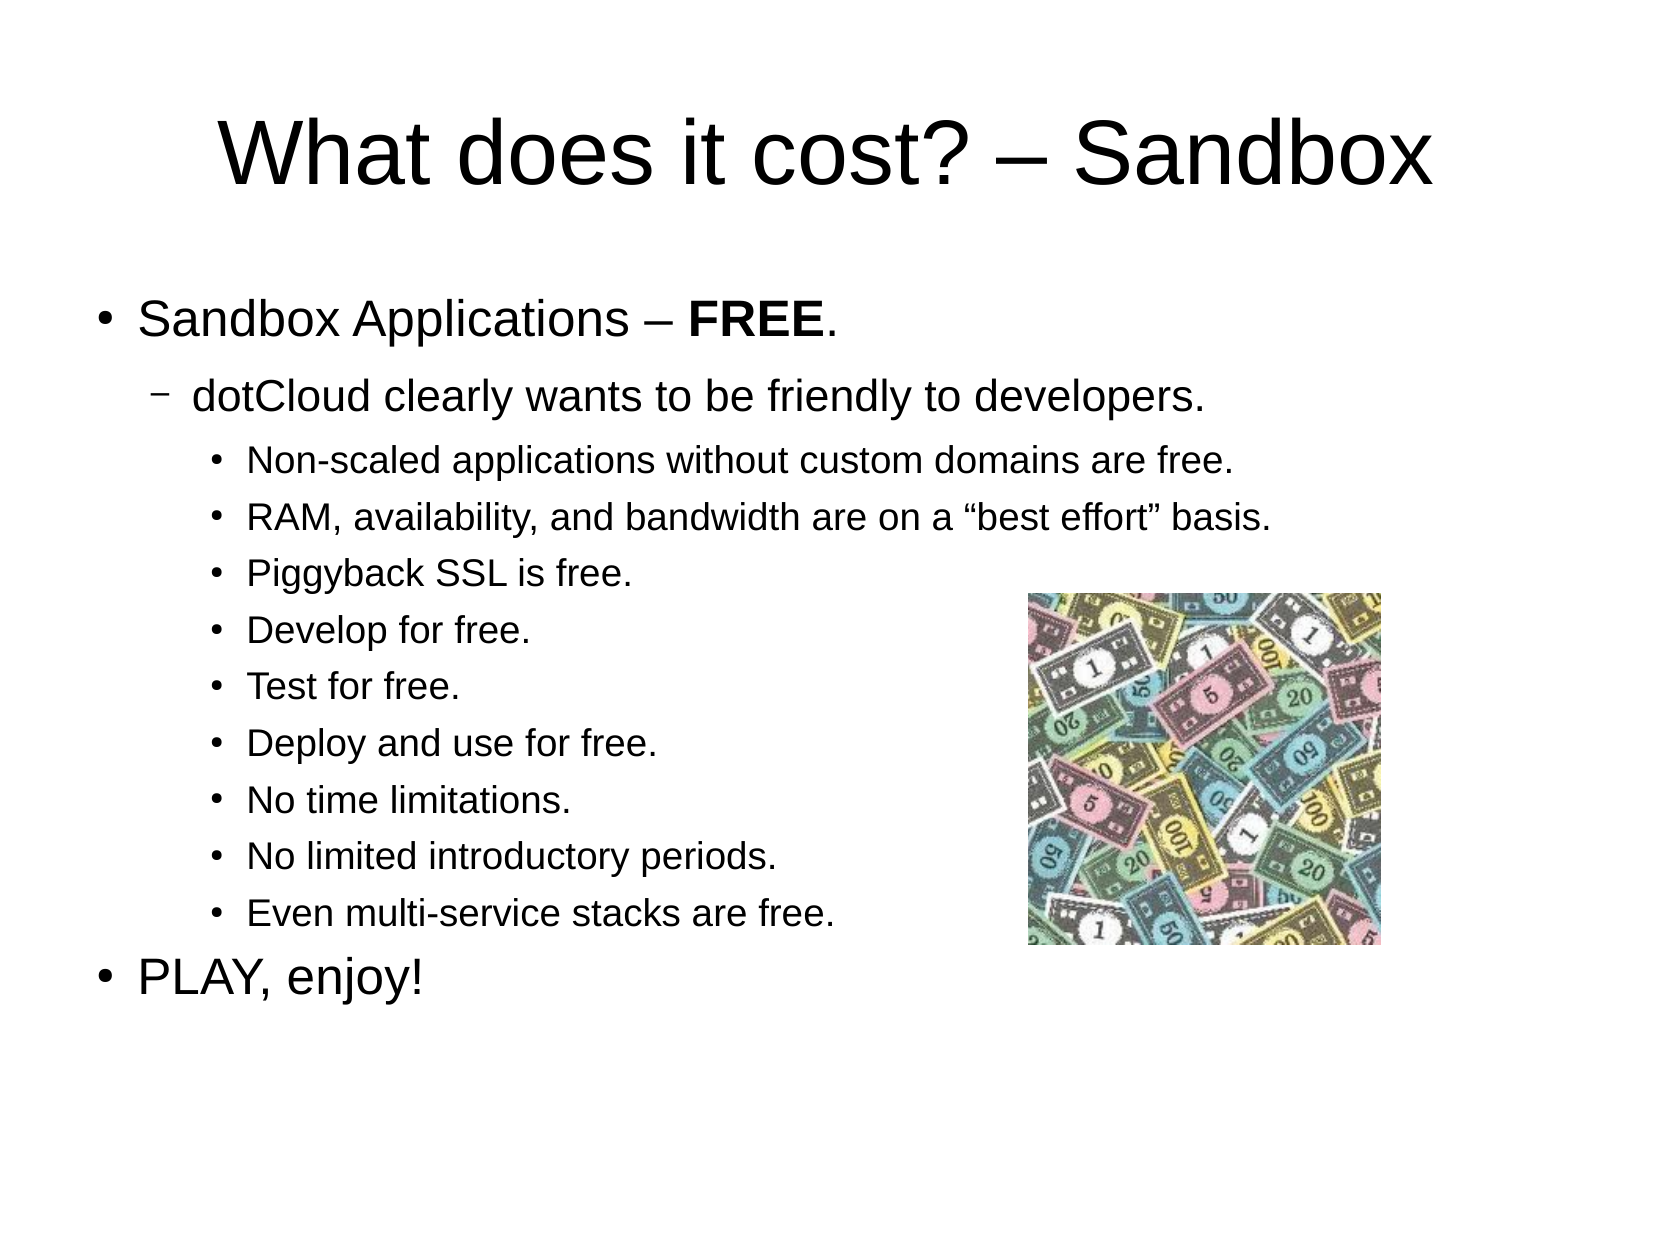

# What does it cost? – Sandbox
Sandbox Applications – FREE.
dotCloud clearly wants to be friendly to developers.
Non-scaled applications without custom domains are free.
RAM, availability, and bandwidth are on a “best effort” basis.
Piggyback SSL is free.
Develop for free.
Test for free.
Deploy and use for free.
No time limitations.
No limited introductory periods.
Even multi-service stacks are free.
PLAY, enjoy!